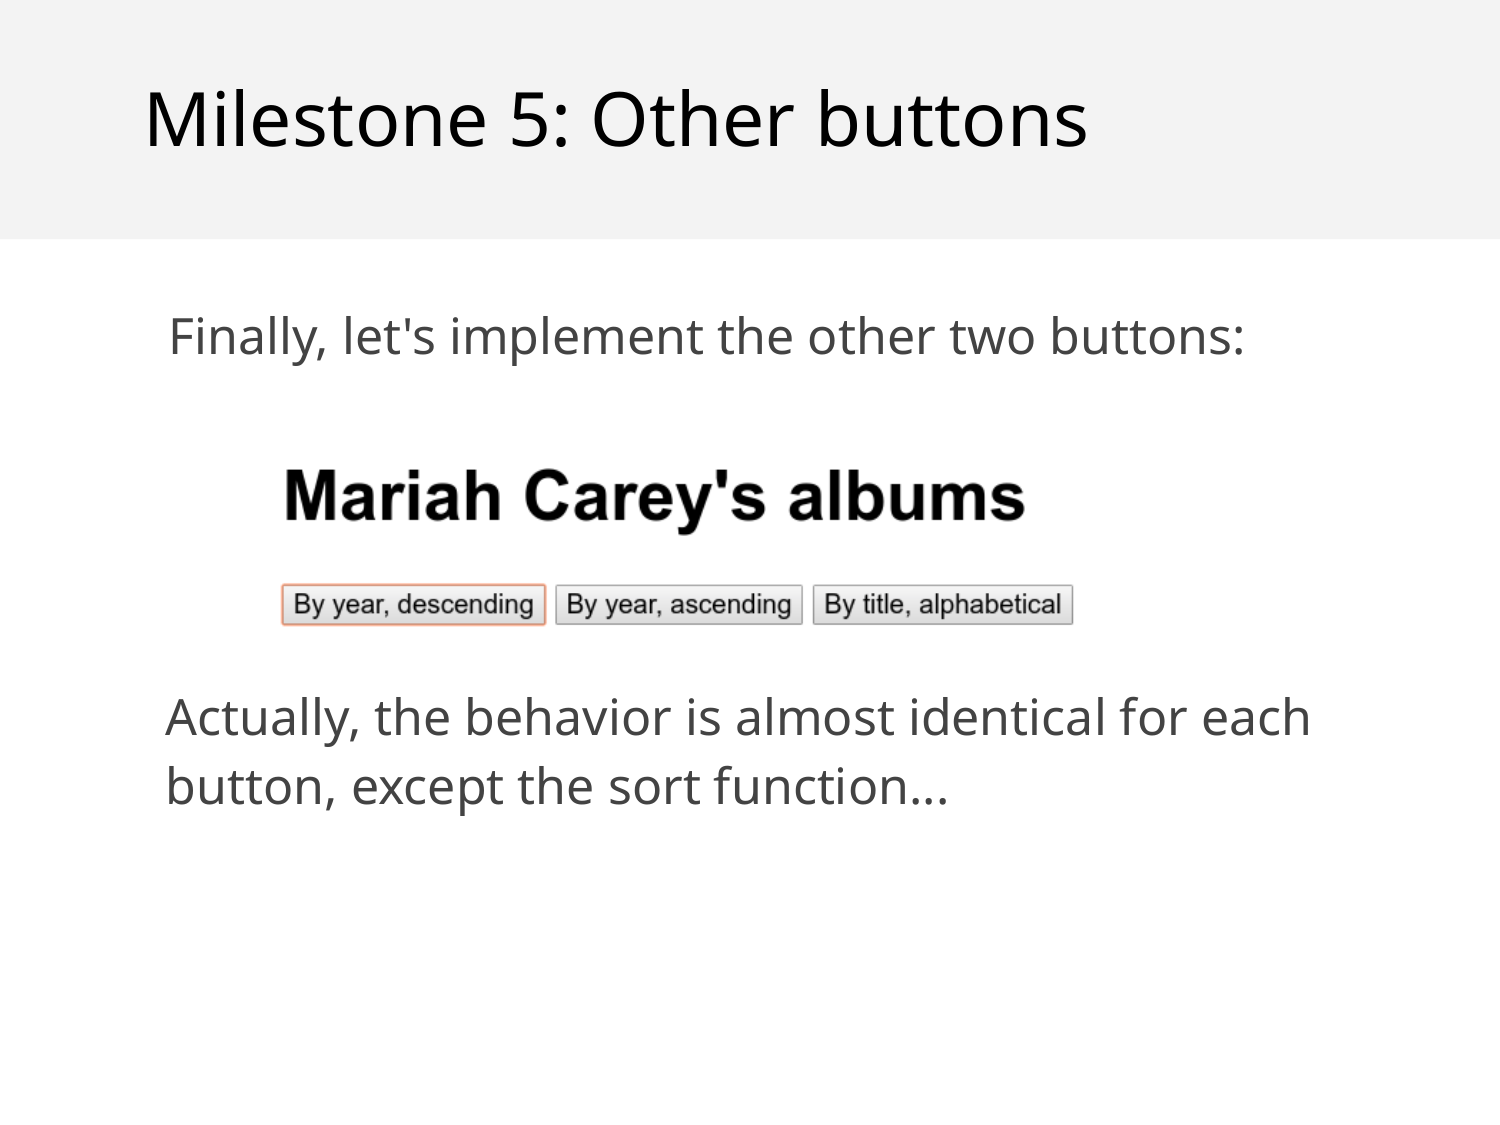

# Milestone 5: Other buttons
Finally, let's implement the other two buttons:
Actually, the behavior is almost identical for each button, except the sort function...